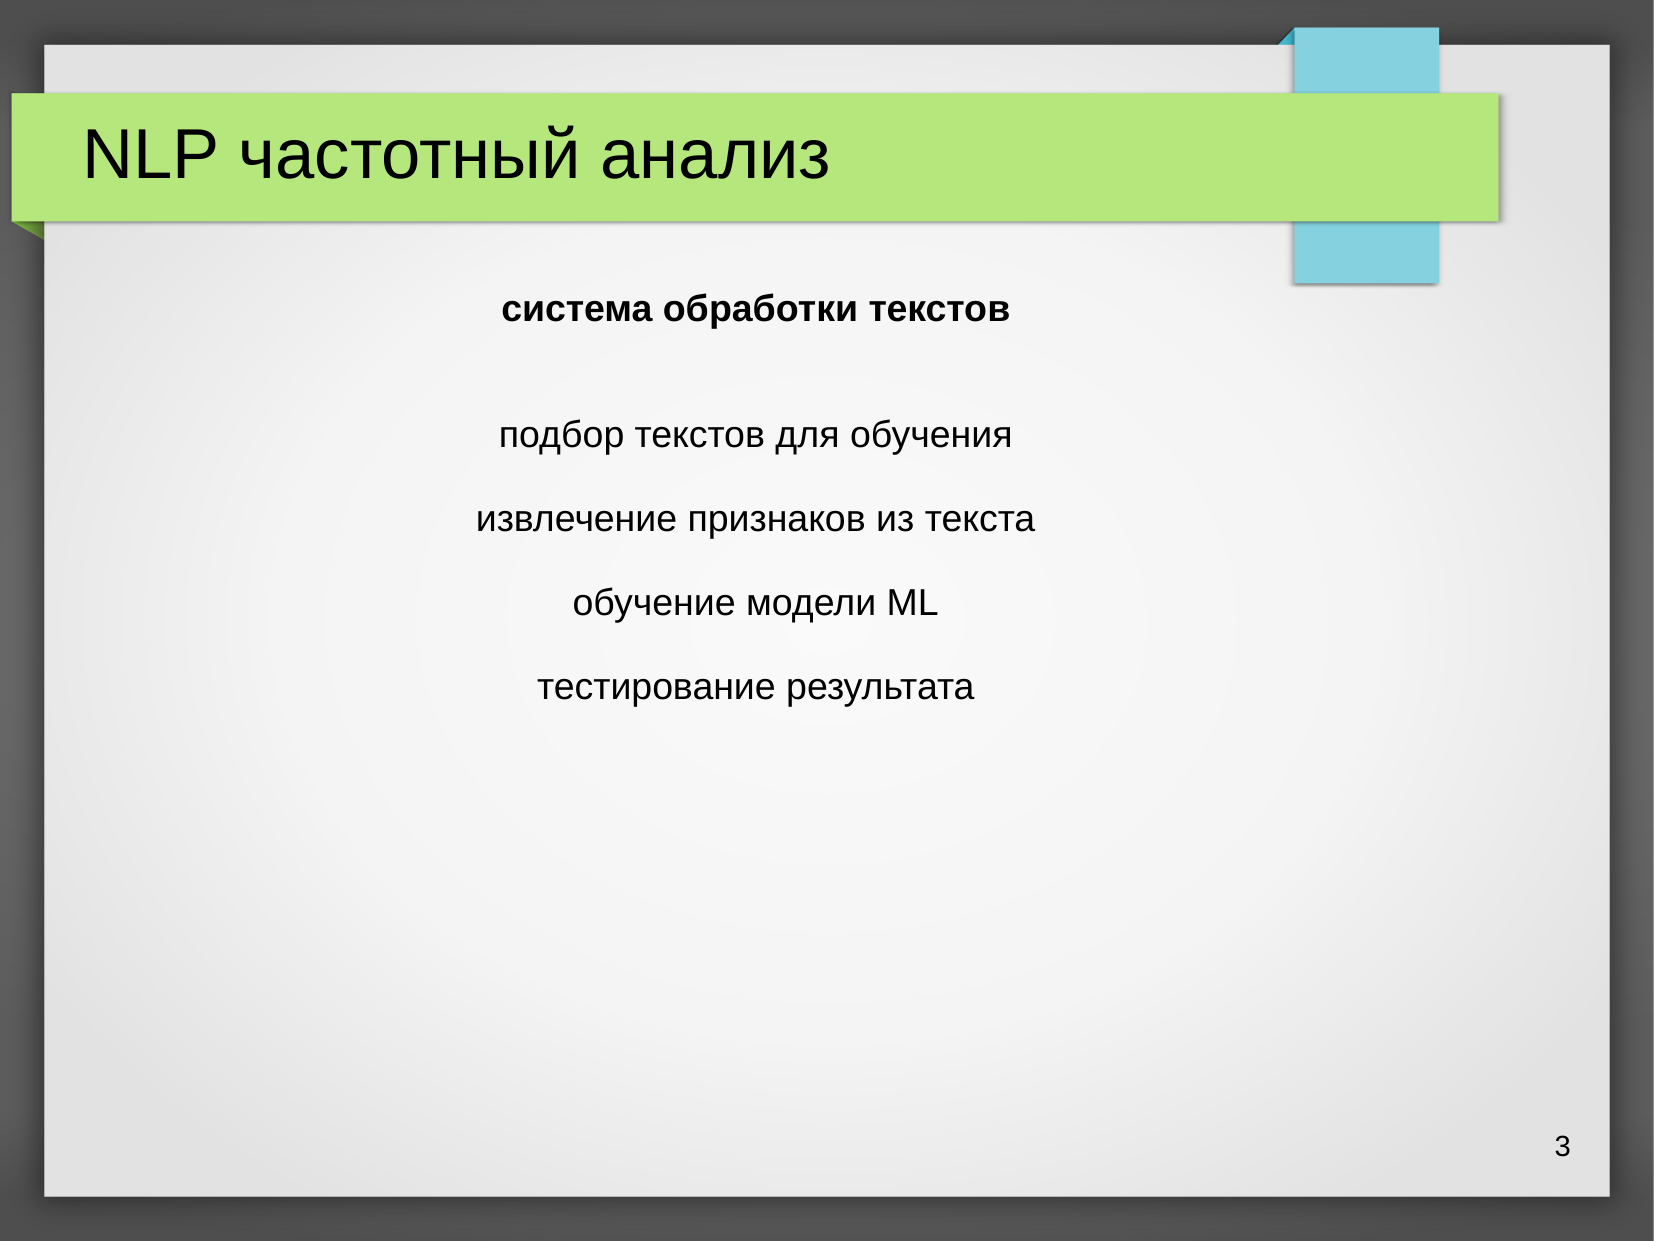

# NLP частотный анализ
система обработки текстов
подбор текстов для обучения
извлечение признаков из текста
обучение модели ML
тестирование результата
3